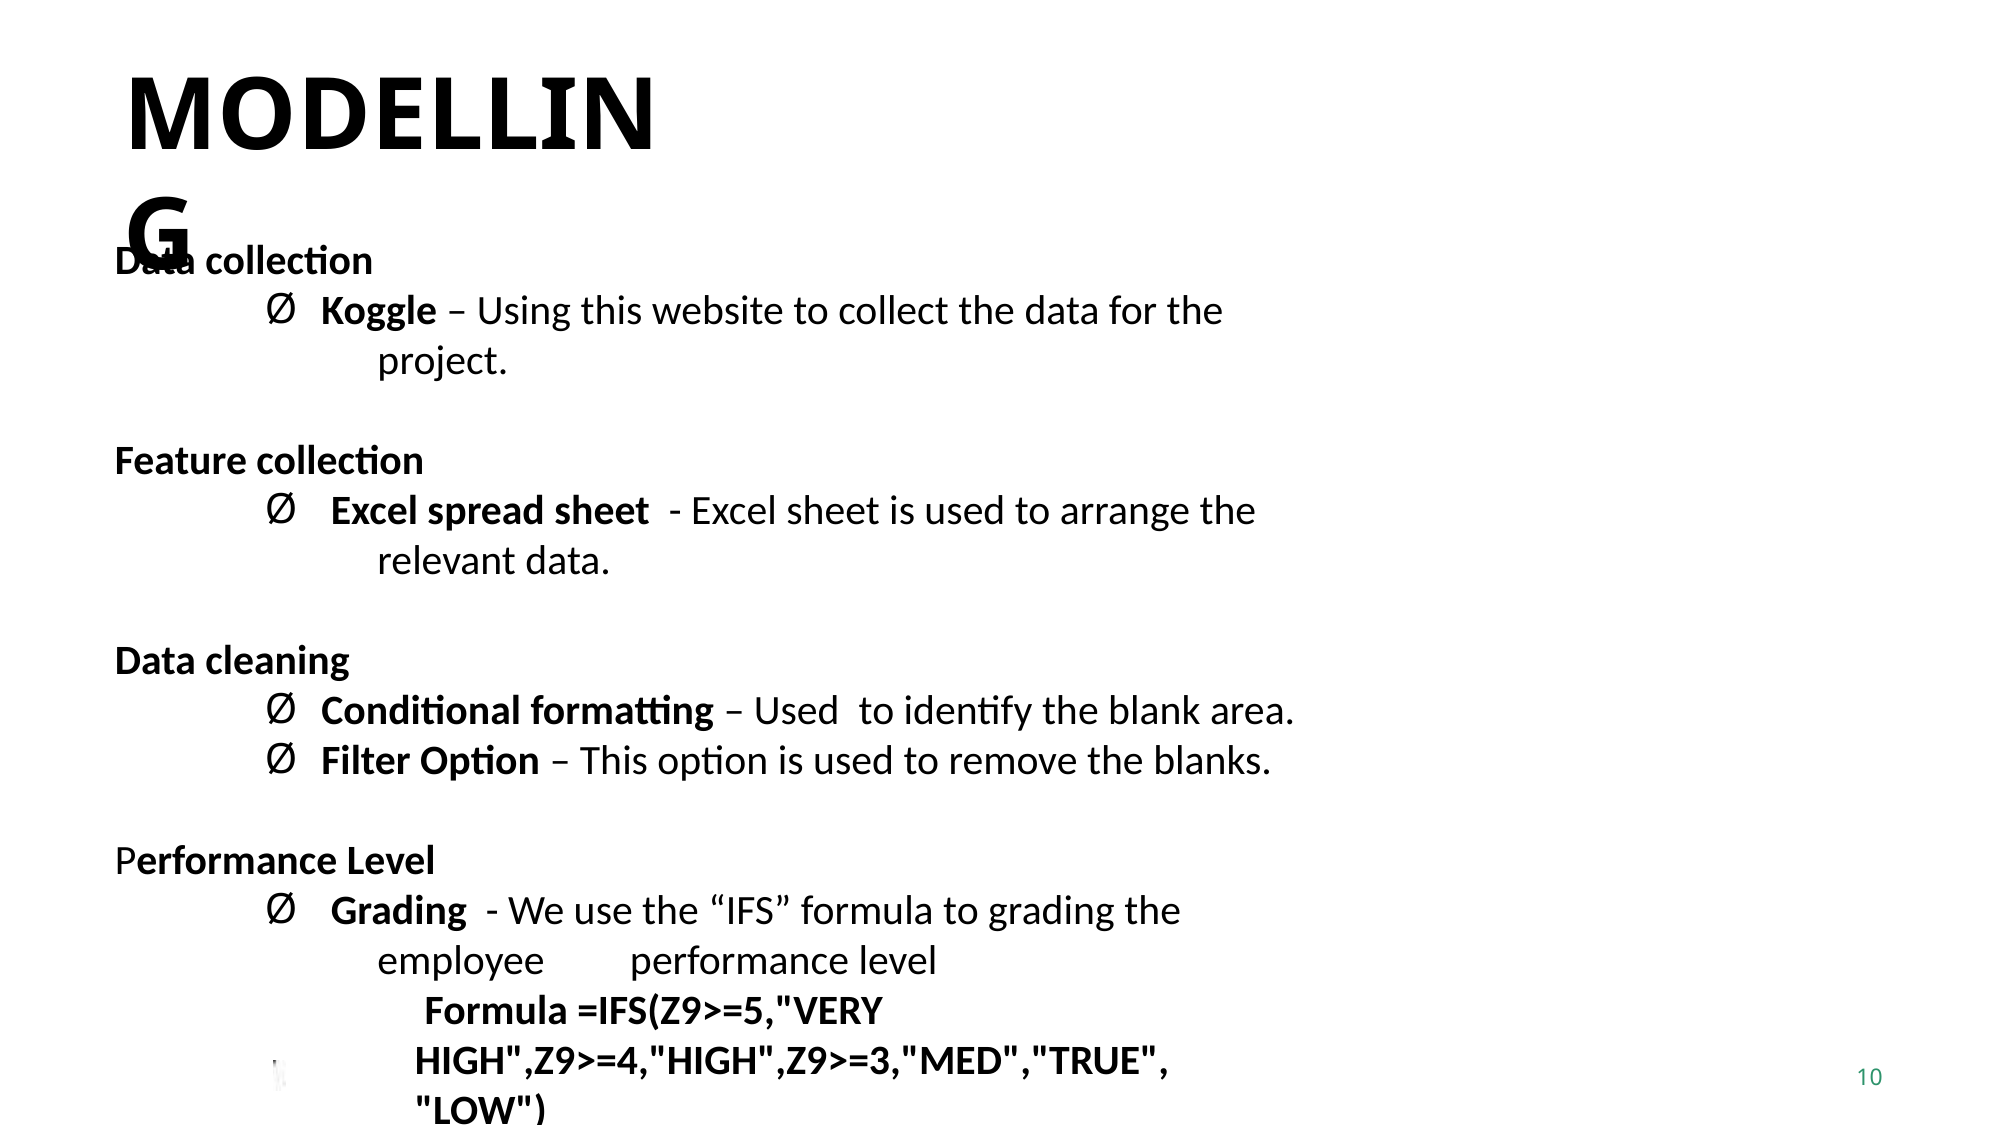

MODELLING
Data collection
Koggle – Using this website to collect the data for the project.
Feature collection
 Excel spread sheet - Excel sheet is used to arrange the relevant data.
Data cleaning
Conditional formatting – Used to identify the blank area.
Filter Option – This option is used to remove the blanks.
Performance Level
 Grading - We use the “IFS” formula to grading the employee performance level
 Formula =IFS(Z9>=5,"VERY HIGH",Z9>=4,"HIGH",Z9>=3,"MED","TRUE", "LOW")